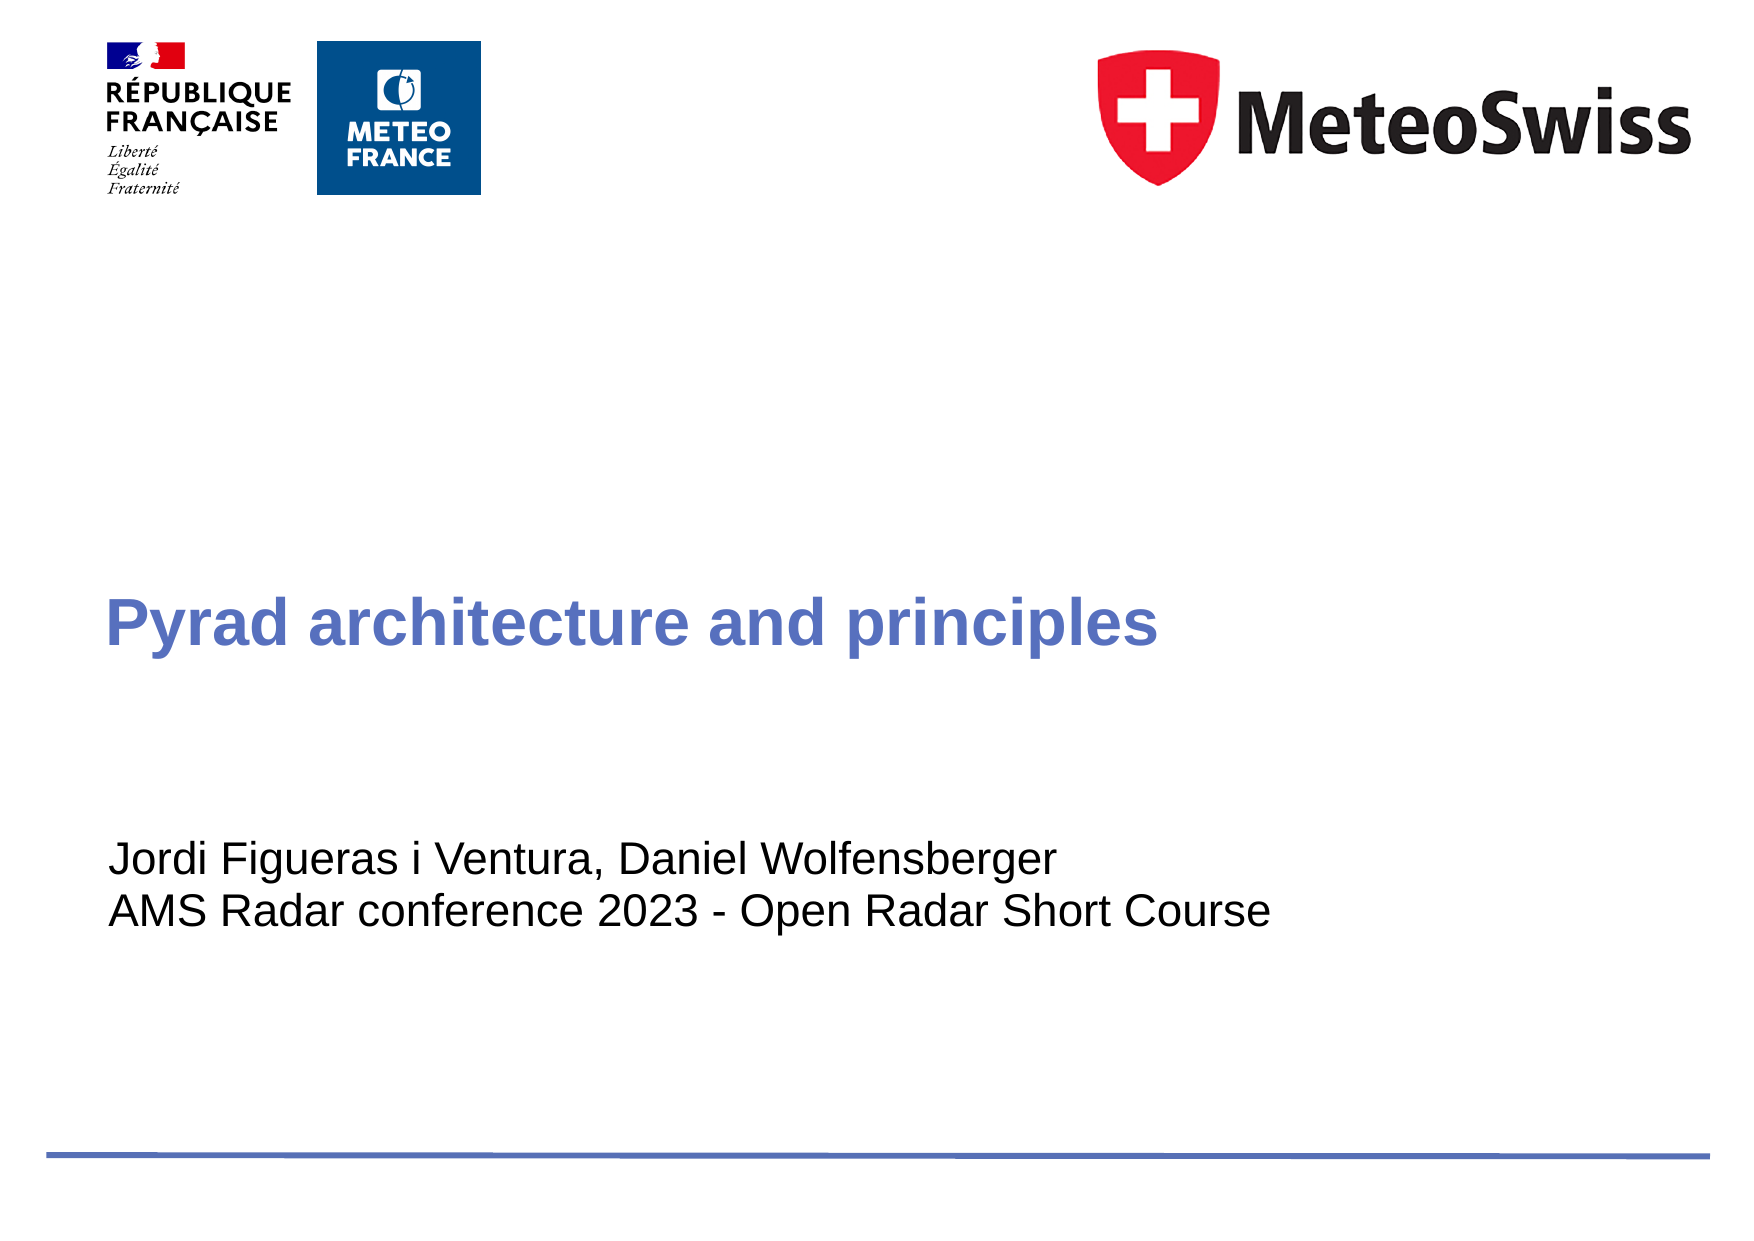

# Pyrad architecture and principles
Jordi Figueras i Ventura, Daniel Wolfensberger
AMS Radar conference 2023 - Open Radar Short Course